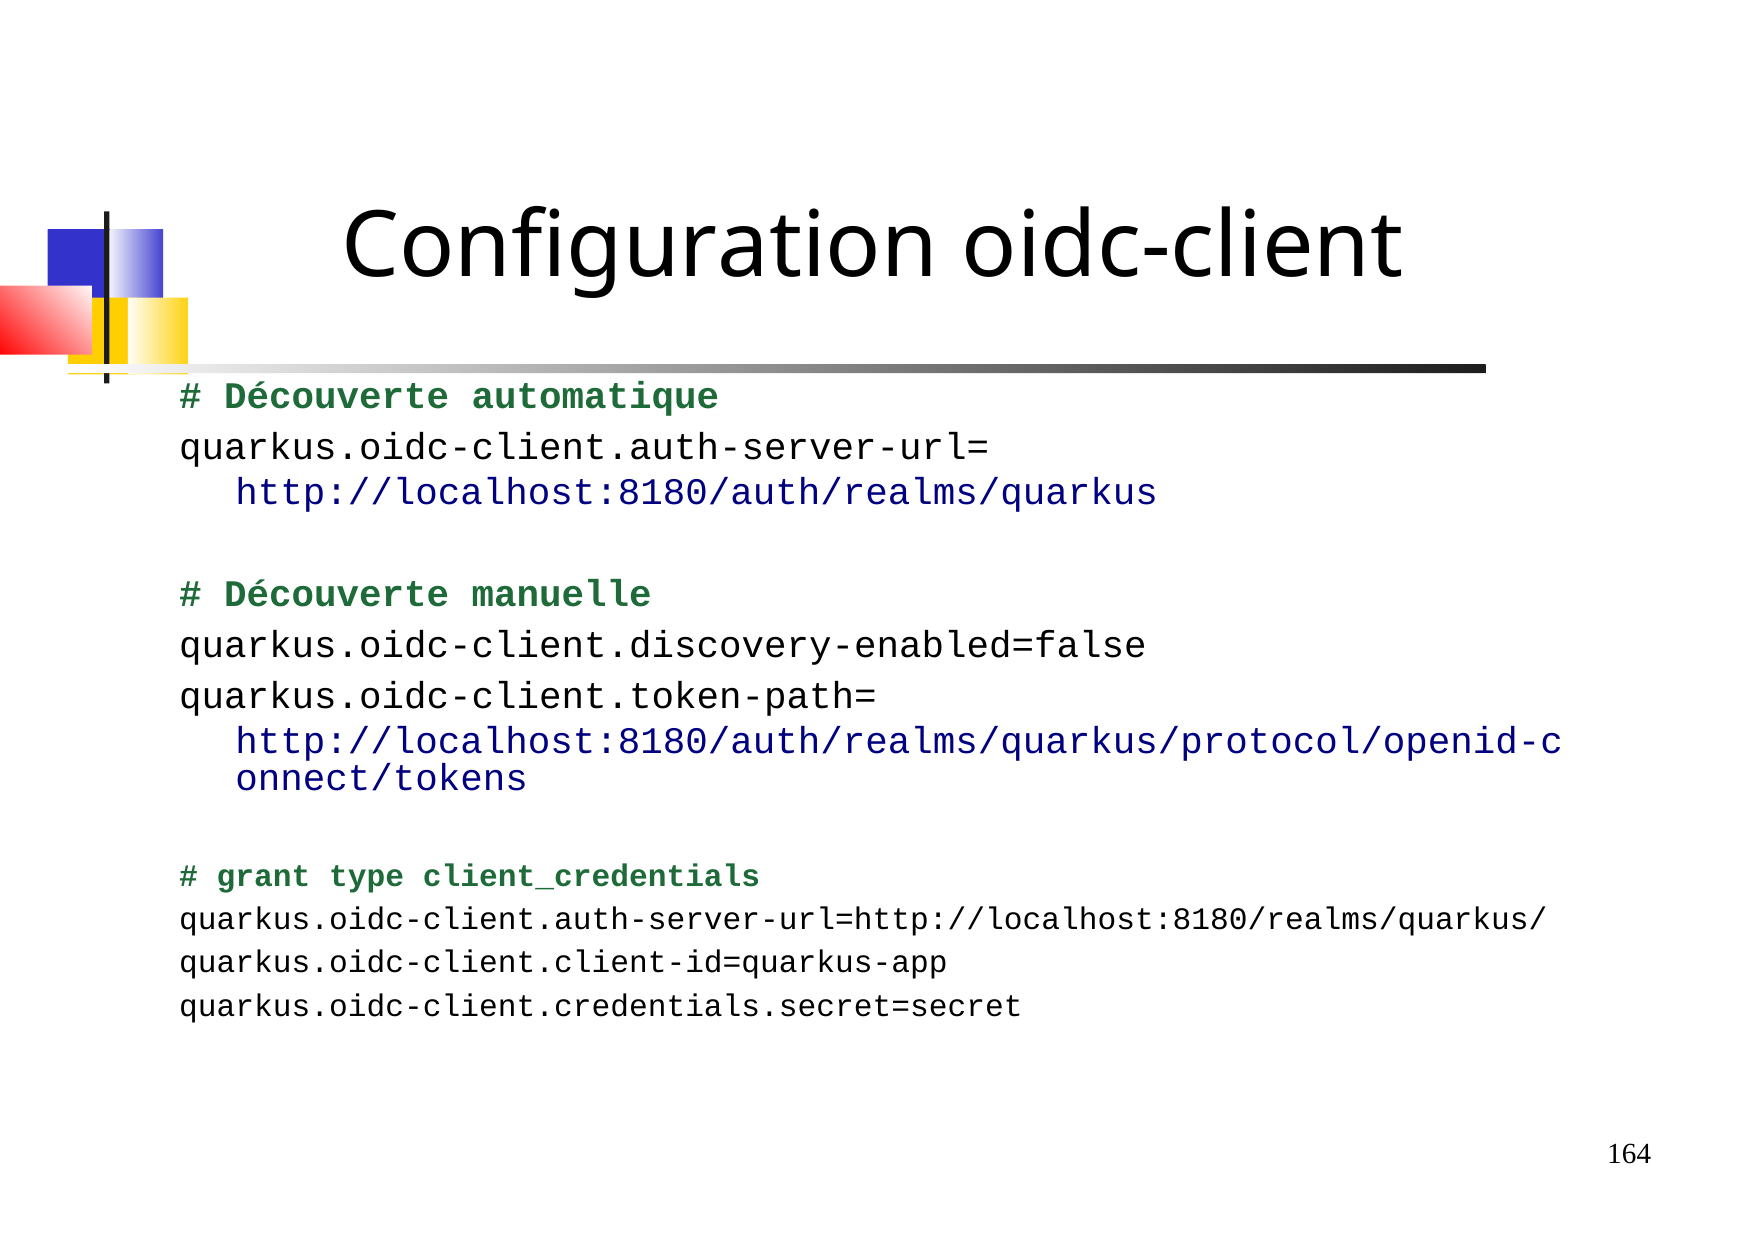

# Configuration oidc-client
# Découverte automatique
quarkus.oidc-client.auth-server-url=http://localhost:8180/auth/realms/quarkus
# Découverte manuelle
quarkus.oidc-client.discovery-enabled=false
quarkus.oidc-client.token-path=http://localhost:8180/auth/realms/quarkus/protocol/openid-connect/tokens
# grant type client_credentials
quarkus.oidc-client.auth-server-url=http://localhost:8180/realms/quarkus/
quarkus.oidc-client.client-id=quarkus-app
quarkus.oidc-client.credentials.secret=secret